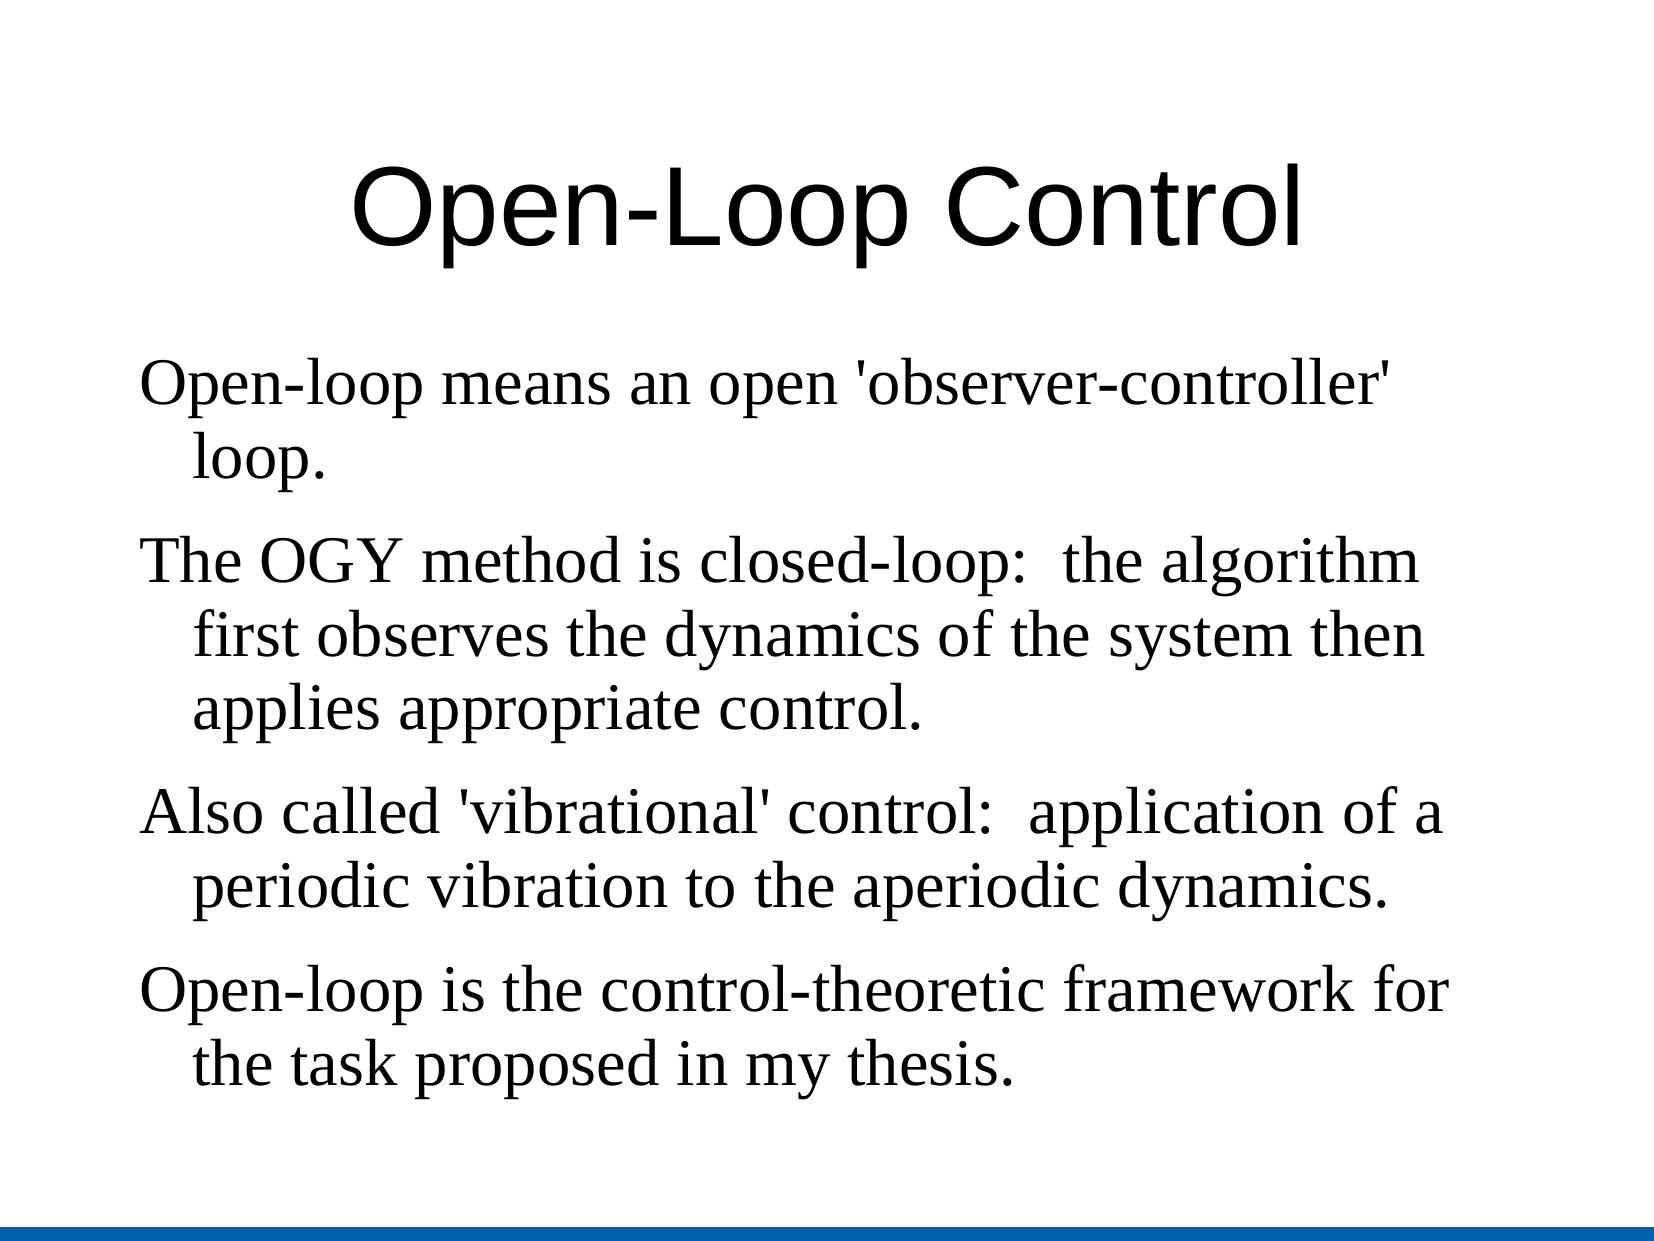

# Open-Loop Control
Open-loop means an open 'observer-controller' loop.
The OGY method is closed-loop: the algorithm first observes the dynamics of the system then applies appropriate control.
Also called 'vibrational' control: application of a periodic vibration to the aperiodic dynamics.
Open-loop is the control-theoretic framework for the task proposed in my thesis.